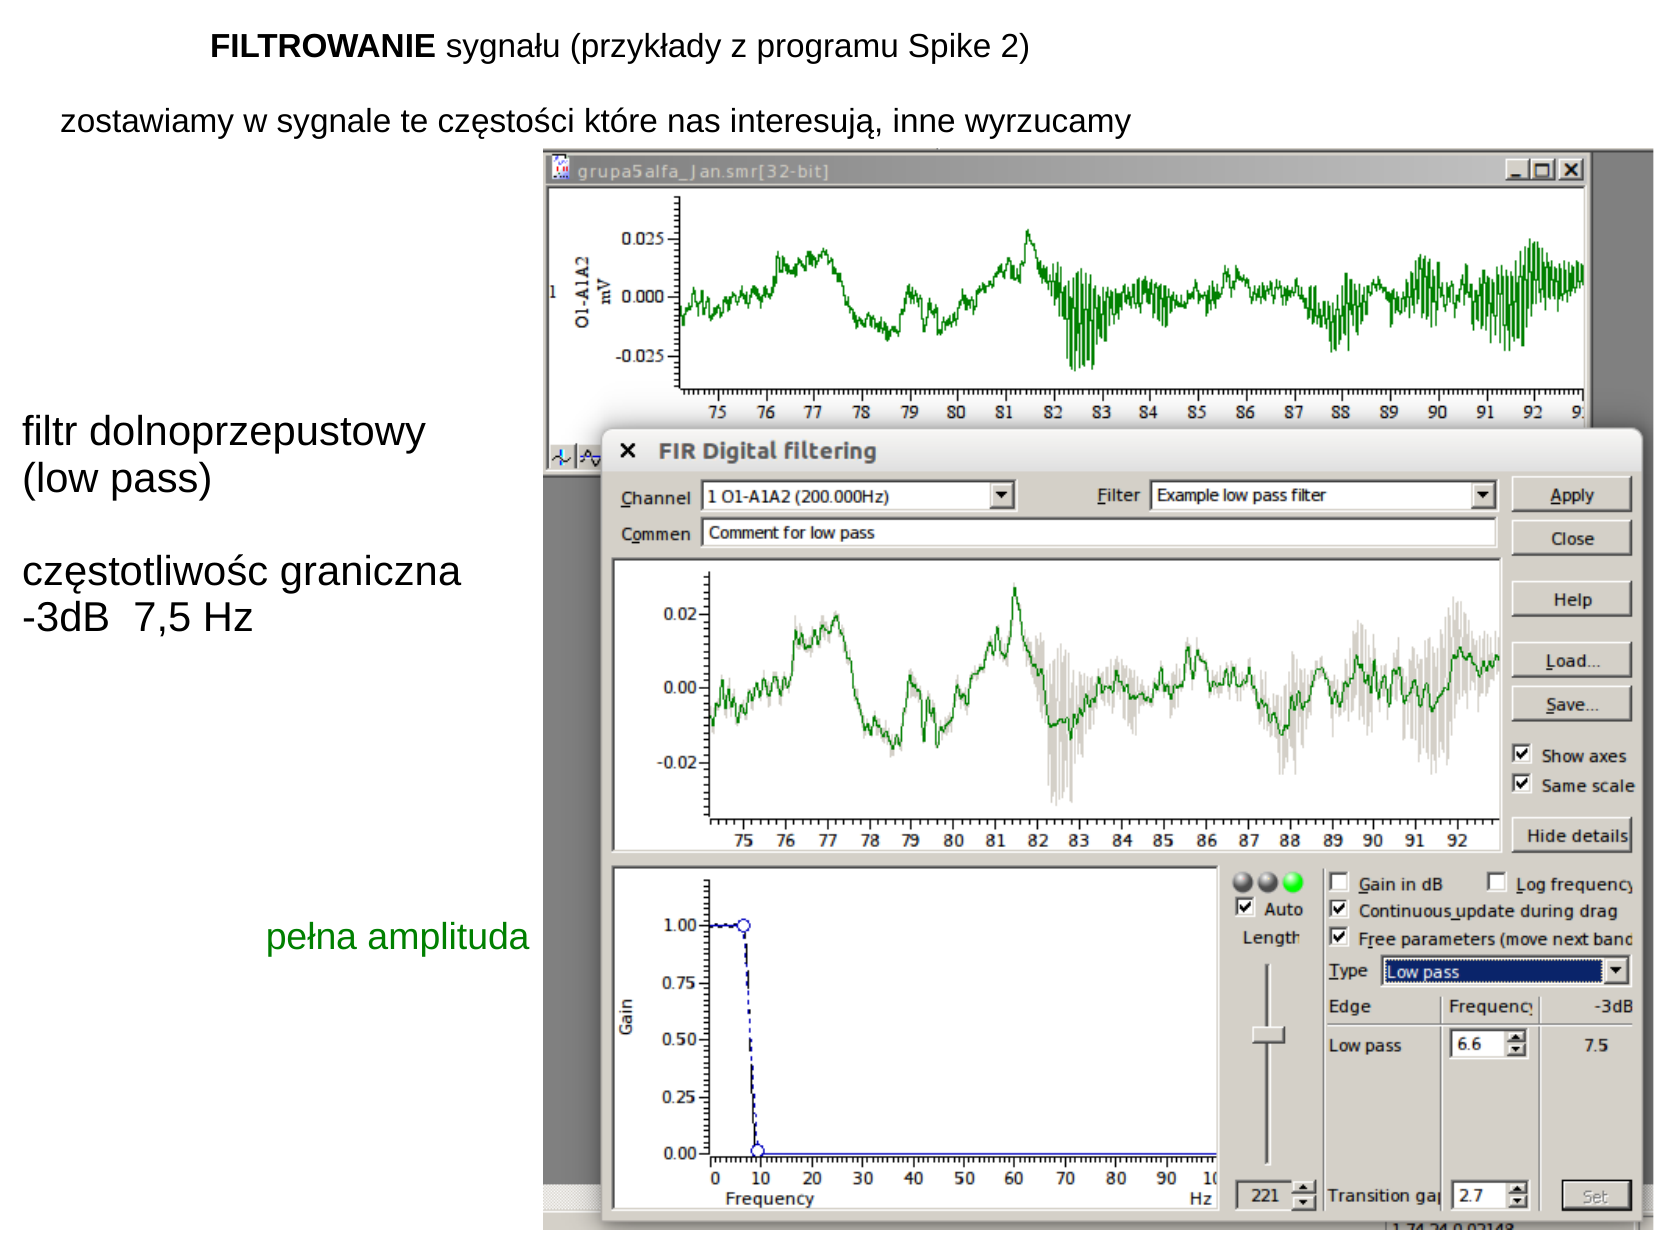

FILTROWANIE sygnału (przykłady z programu Spike 2)
zostawiamy w sygnale te częstości które nas interesują, inne wyrzucamy
filtr dolnoprzepustowy
(low pass)
częstotliwośc graniczna
-3dB 7,5 Hz
pełna amplituda
od 	 			 	do
rejestrowane pasmo częstości